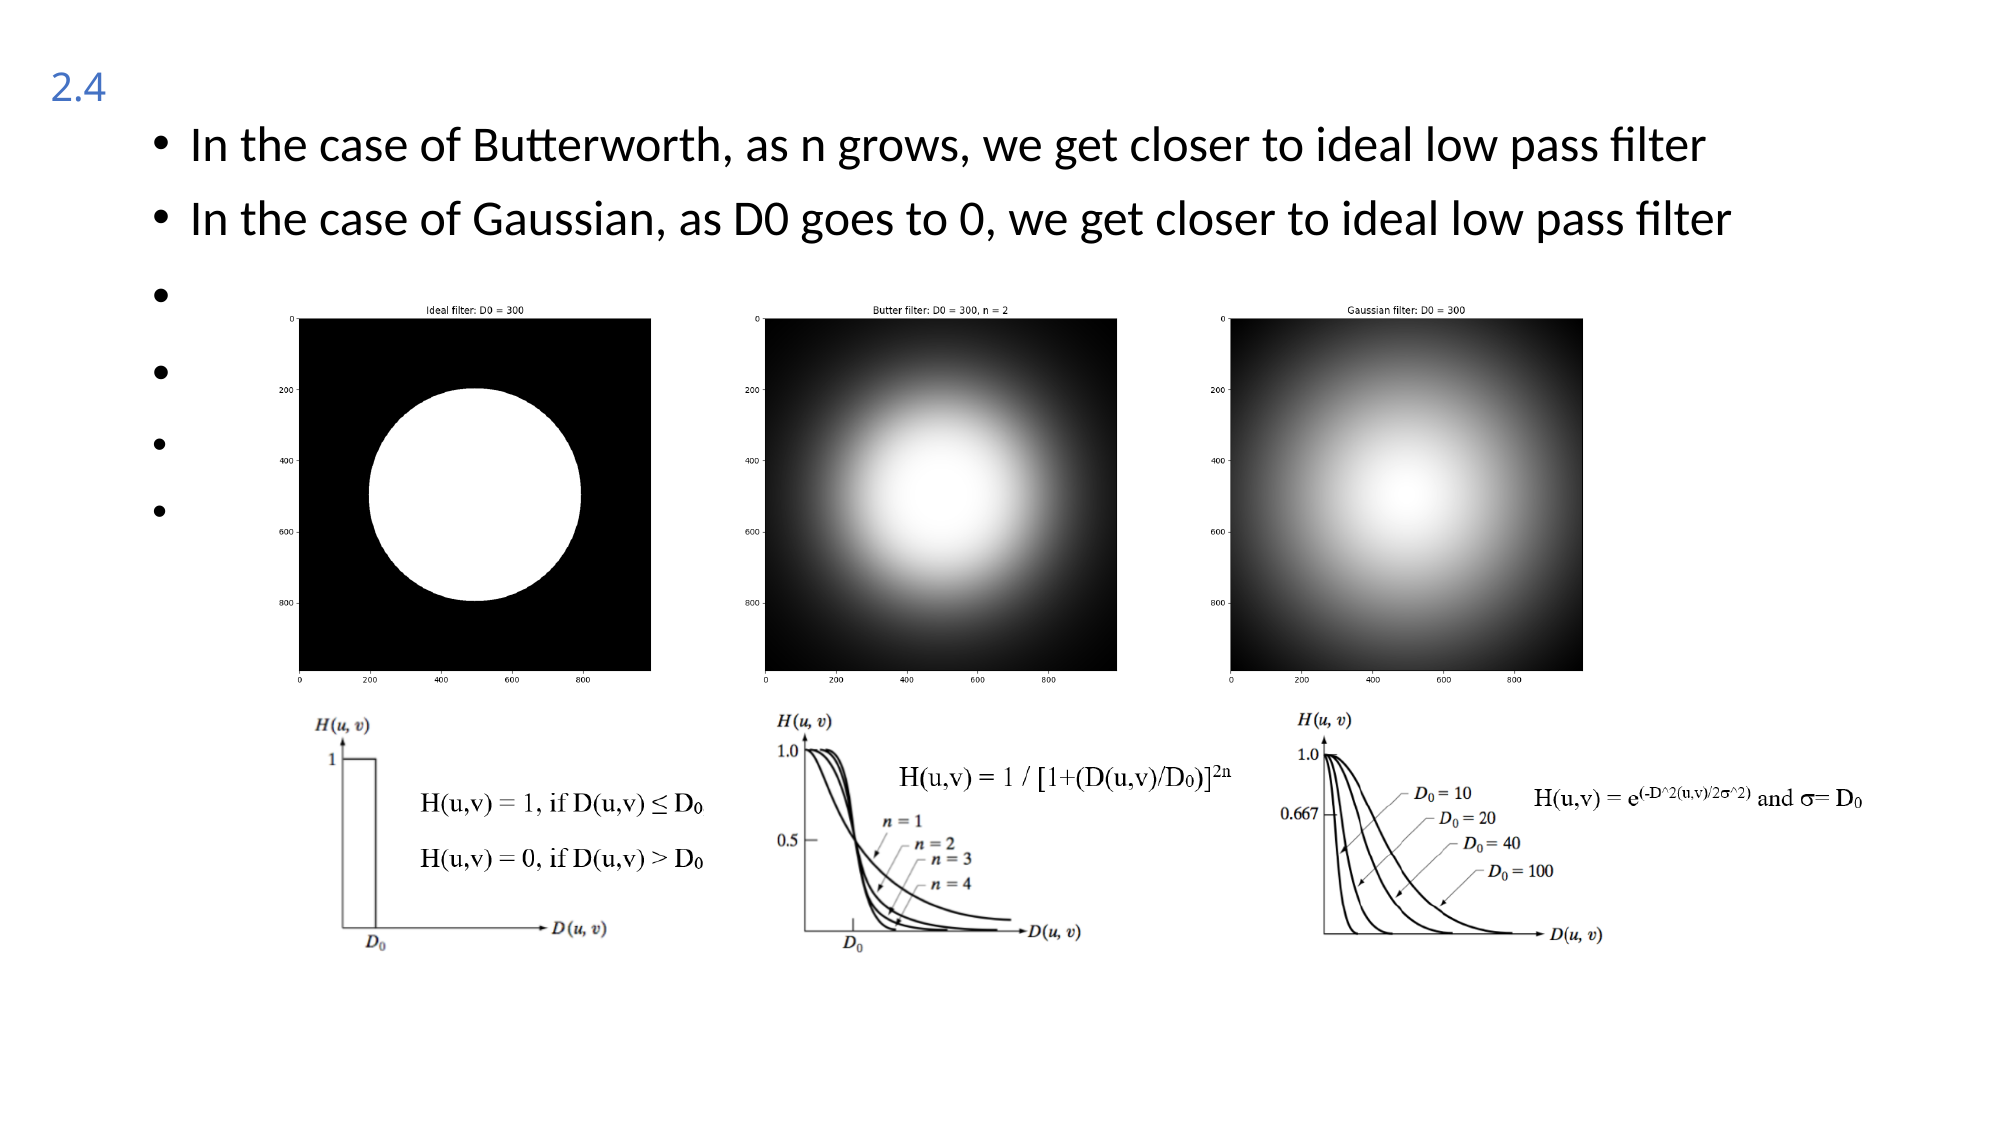

2.4
# In the case of Butterworth, as n grows, we get closer to ideal low pass filter
In the case of Gaussian, as D0 goes to 0, we get closer to ideal low pass filter